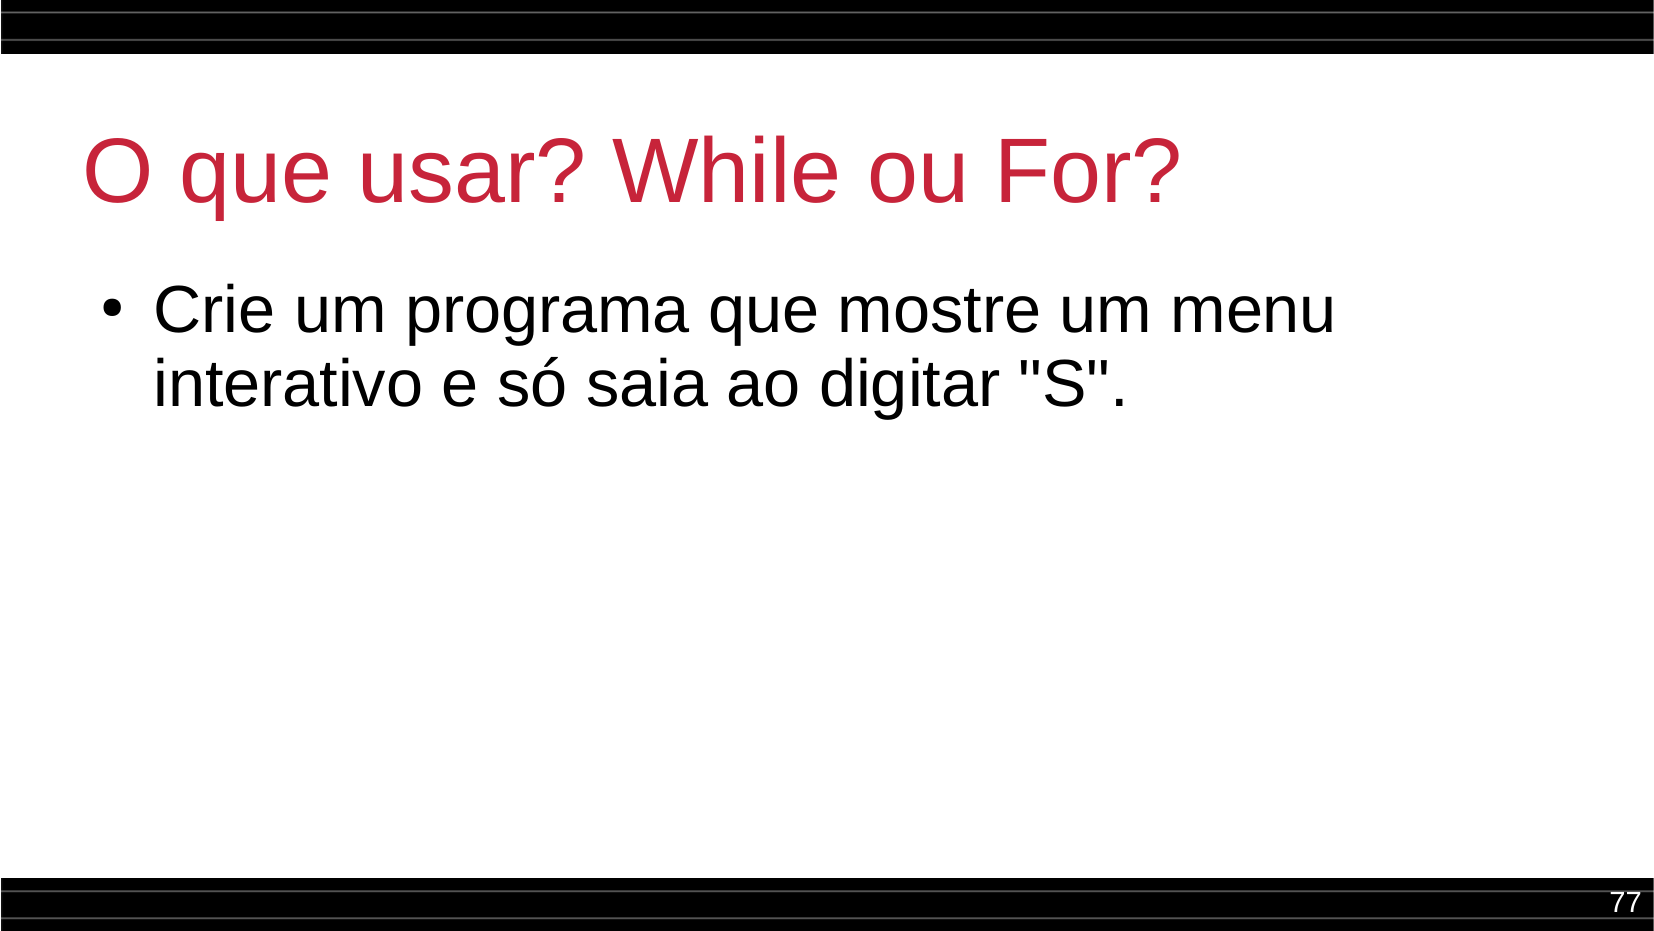

# O que usar? While ou For?
Crie um programa que mostre um menu interativo e só saia ao digitar "S".